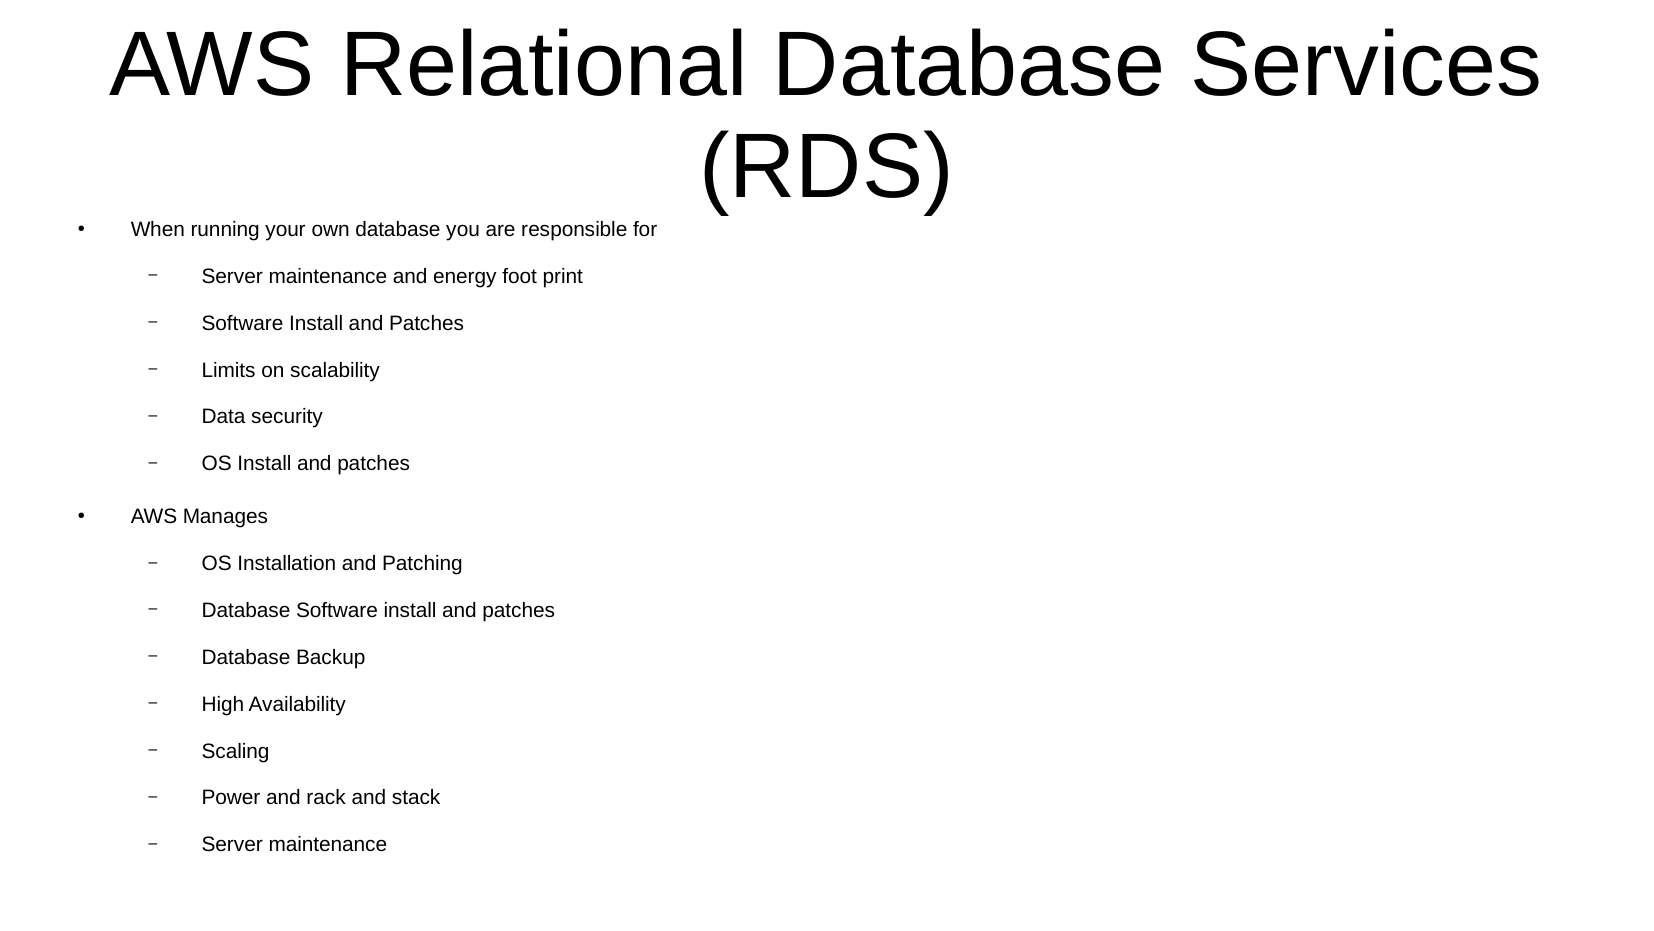

# AWS Relational Database Services (RDS)
When running your own database you are responsible for
Server maintenance and energy foot print
Software Install and Patches
Limits on scalability
Data security
OS Install and patches
AWS Manages
OS Installation and Patching
Database Software install and patches
Database Backup
High Availability
Scaling
Power and rack and stack
Server maintenance